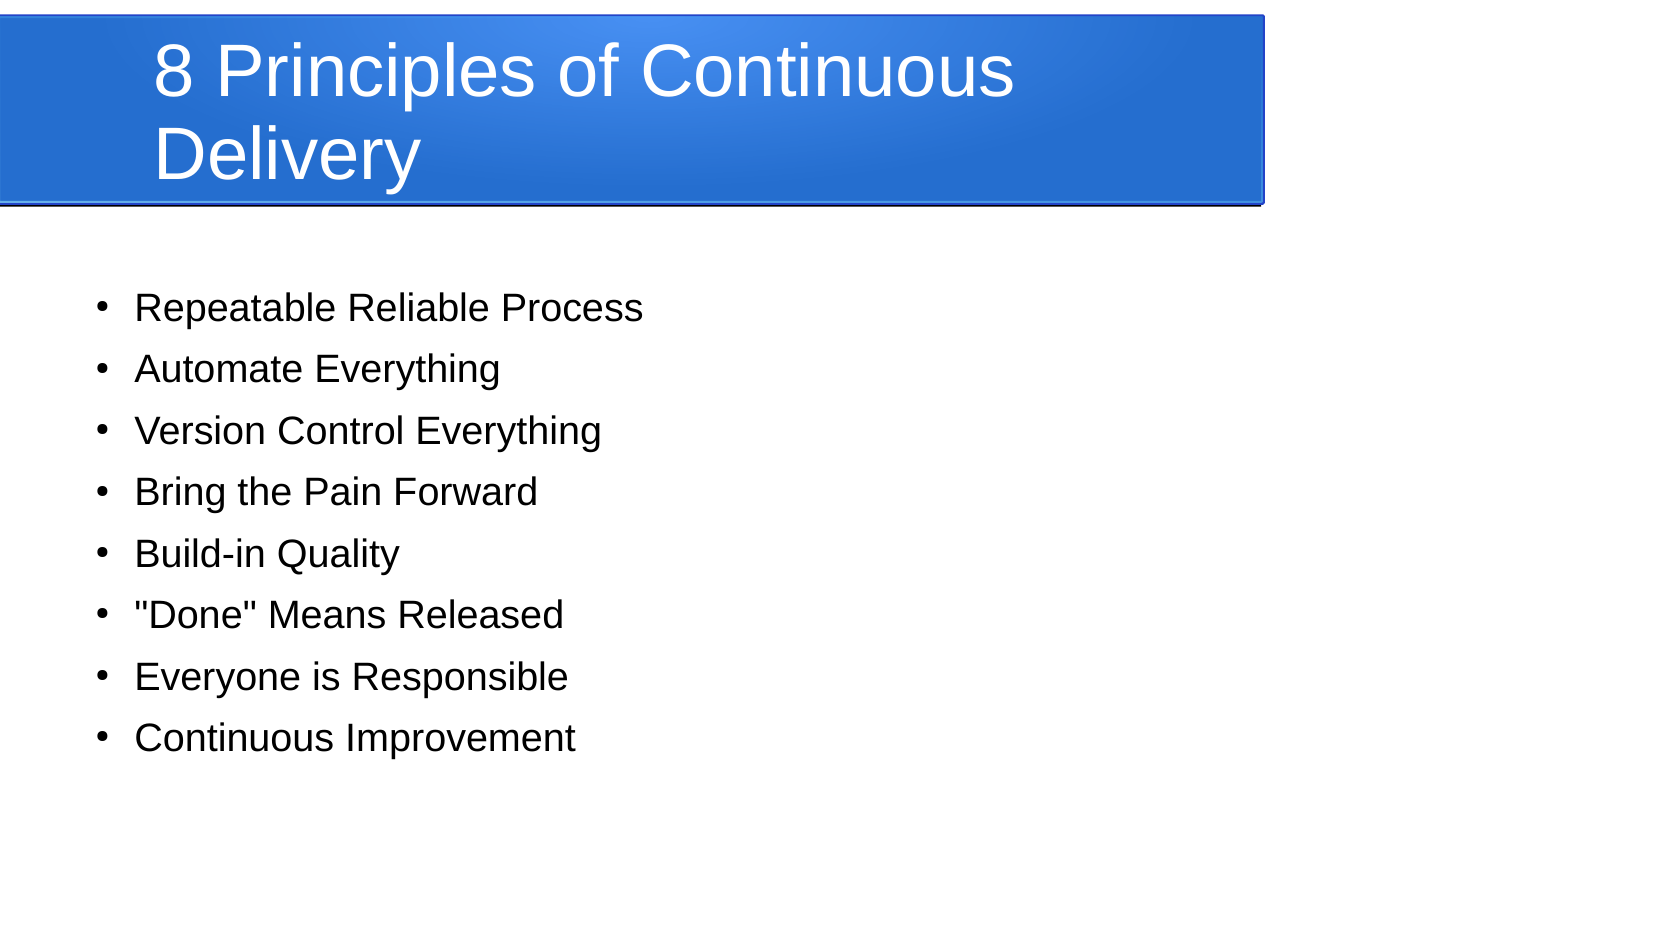

# 8 Principles of Continuous Delivery
Repeatable Reliable Process
Automate Everything
Version Control Everything
Bring the Pain Forward
Build-in Quality
"Done" Means Released
Everyone is Responsible
Continuous Improvement